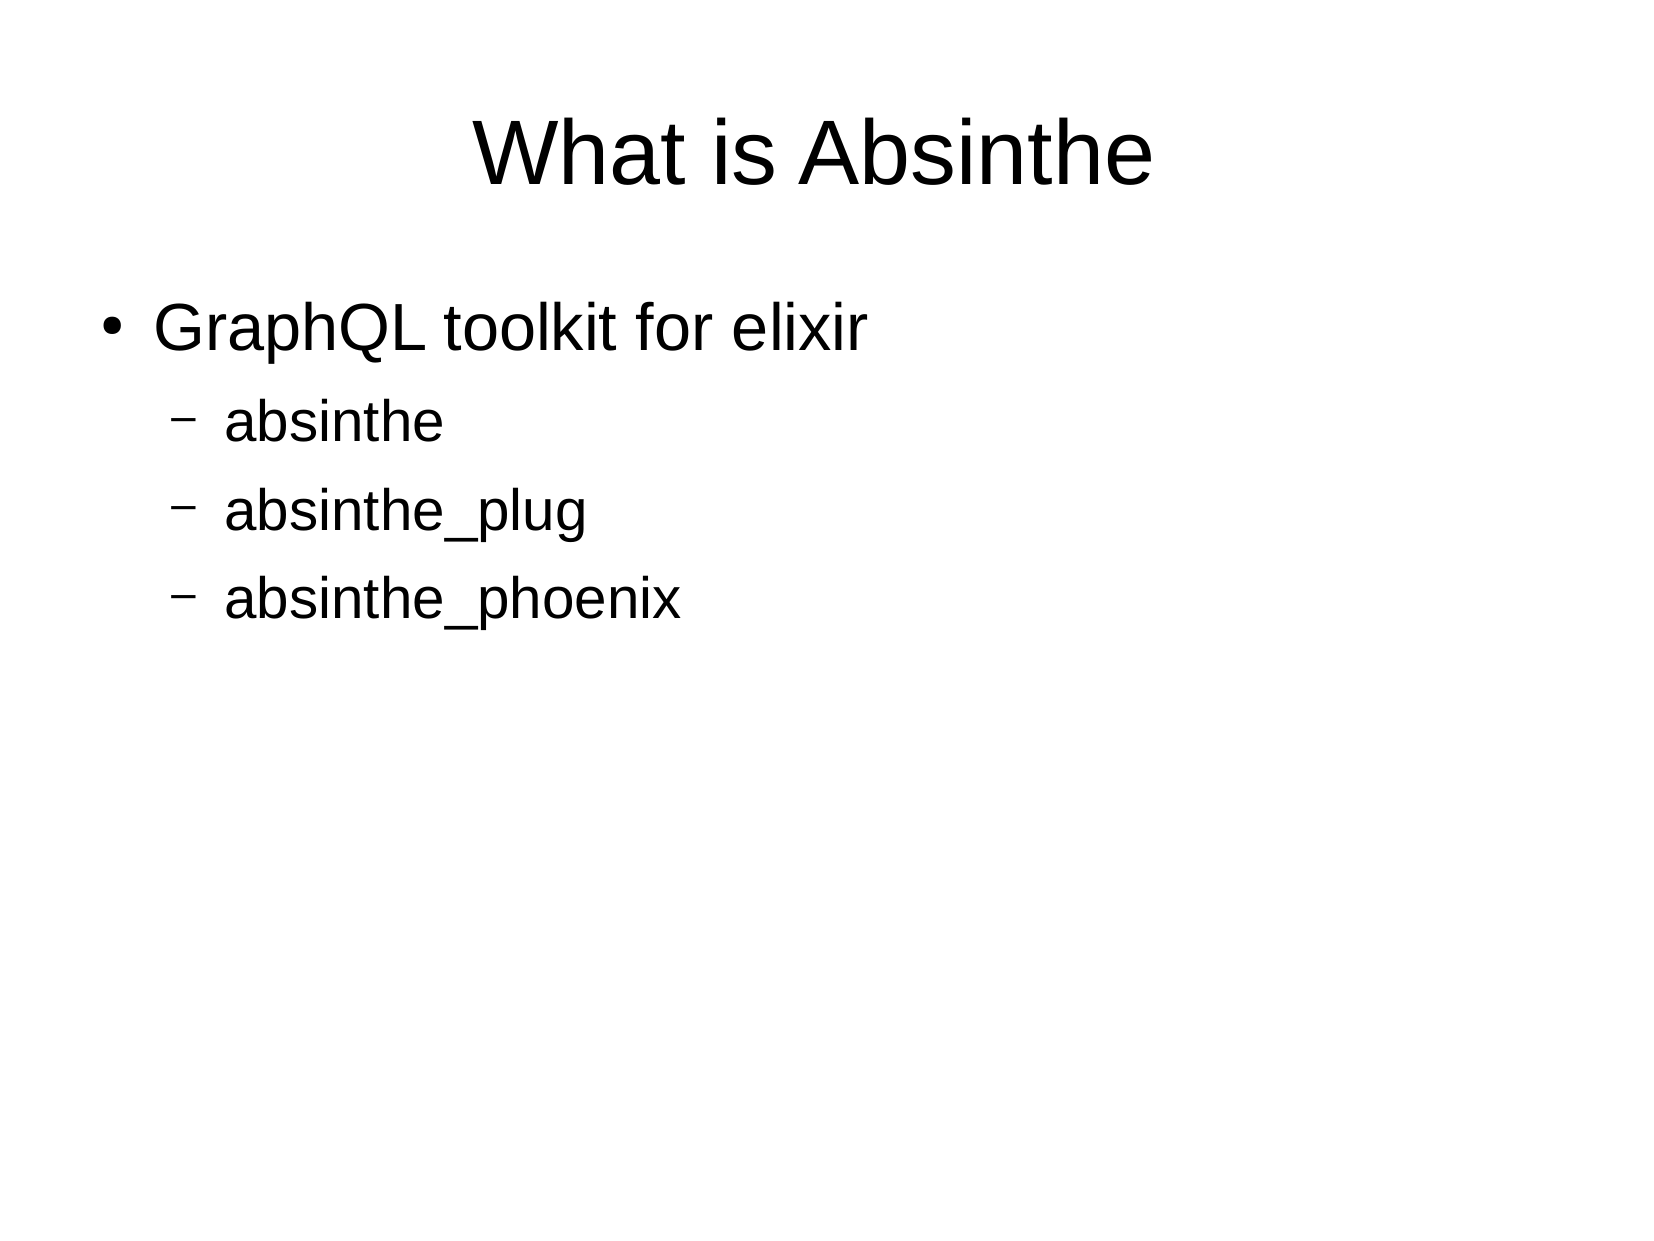

# What is Absinthe
GraphQL toolkit for elixir
absinthe
absinthe_plug
absinthe_phoenix